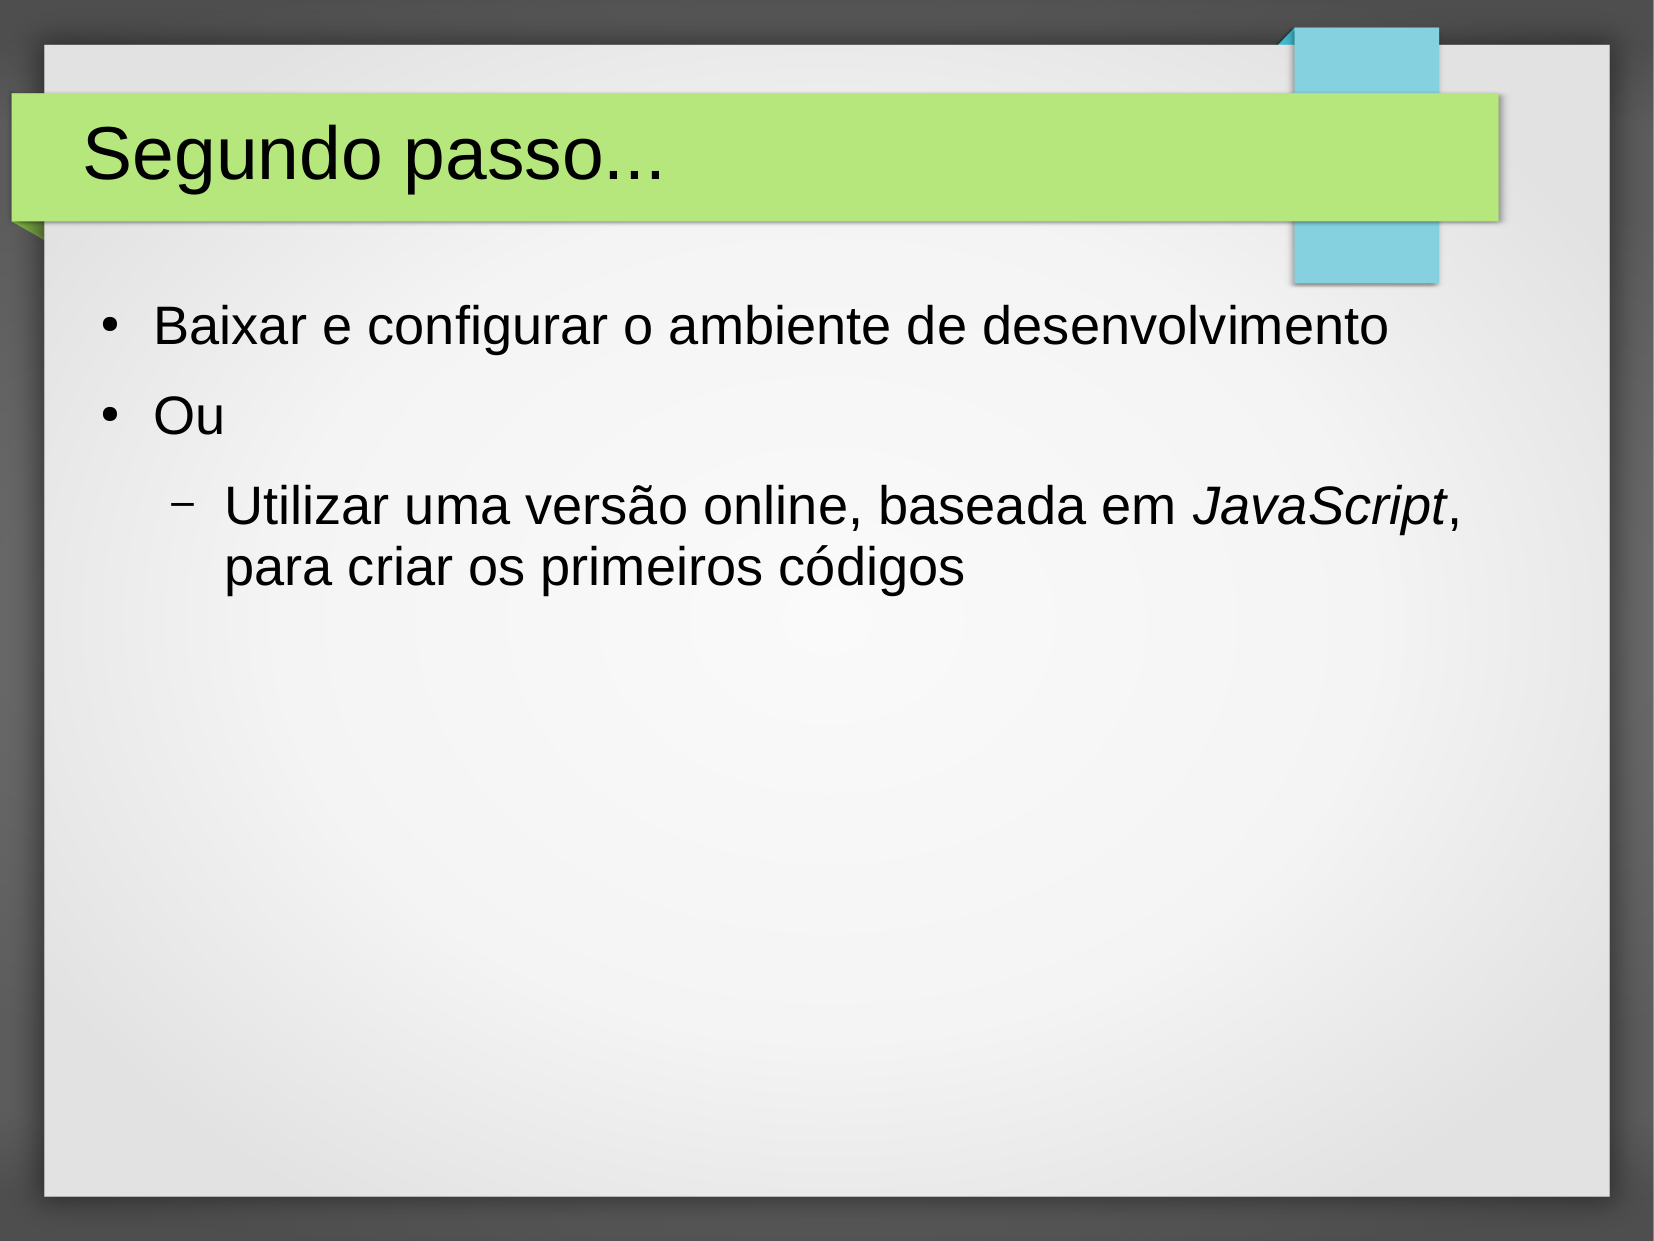

# Segundo passo...
Baixar e configurar o ambiente de desenvolvimento
Ou
Utilizar uma versão online, baseada em JavaScript, para criar os primeiros códigos